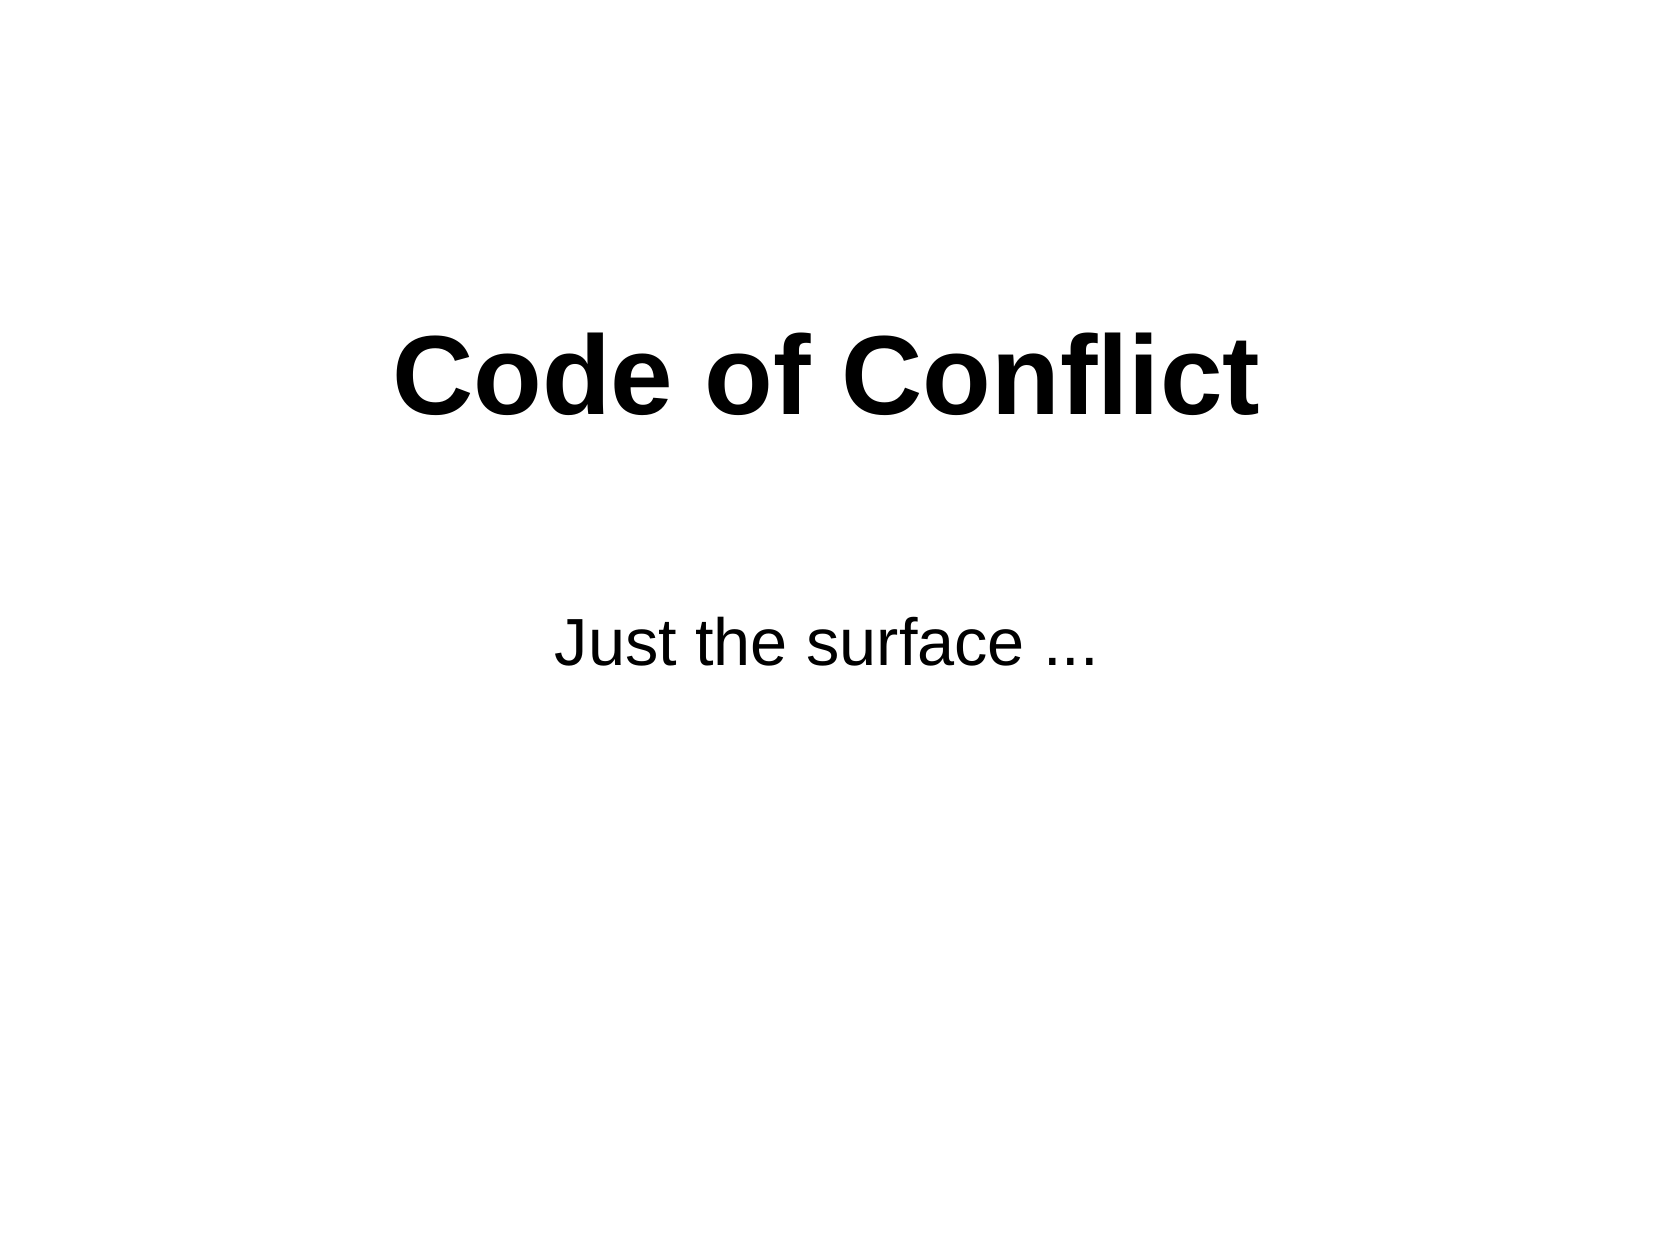

# Code of Conflict
Just the surface ...